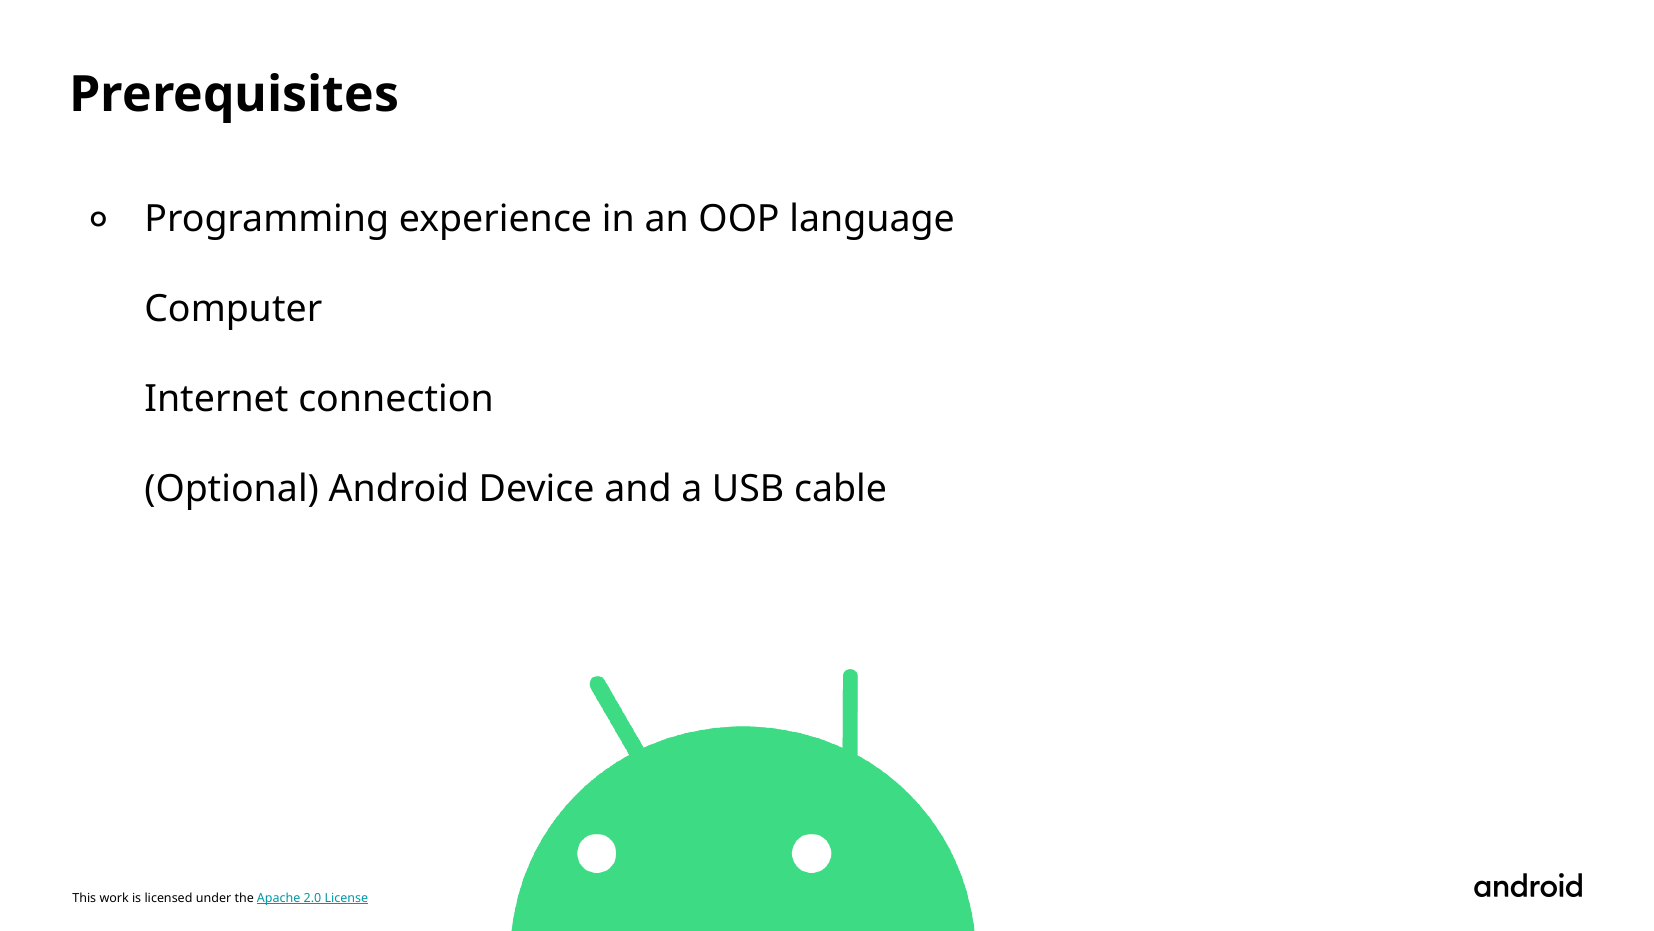

Prerequisites
# Programming experience in an OOP language Computer Internet connection (Optional) Android Device and a USB cable